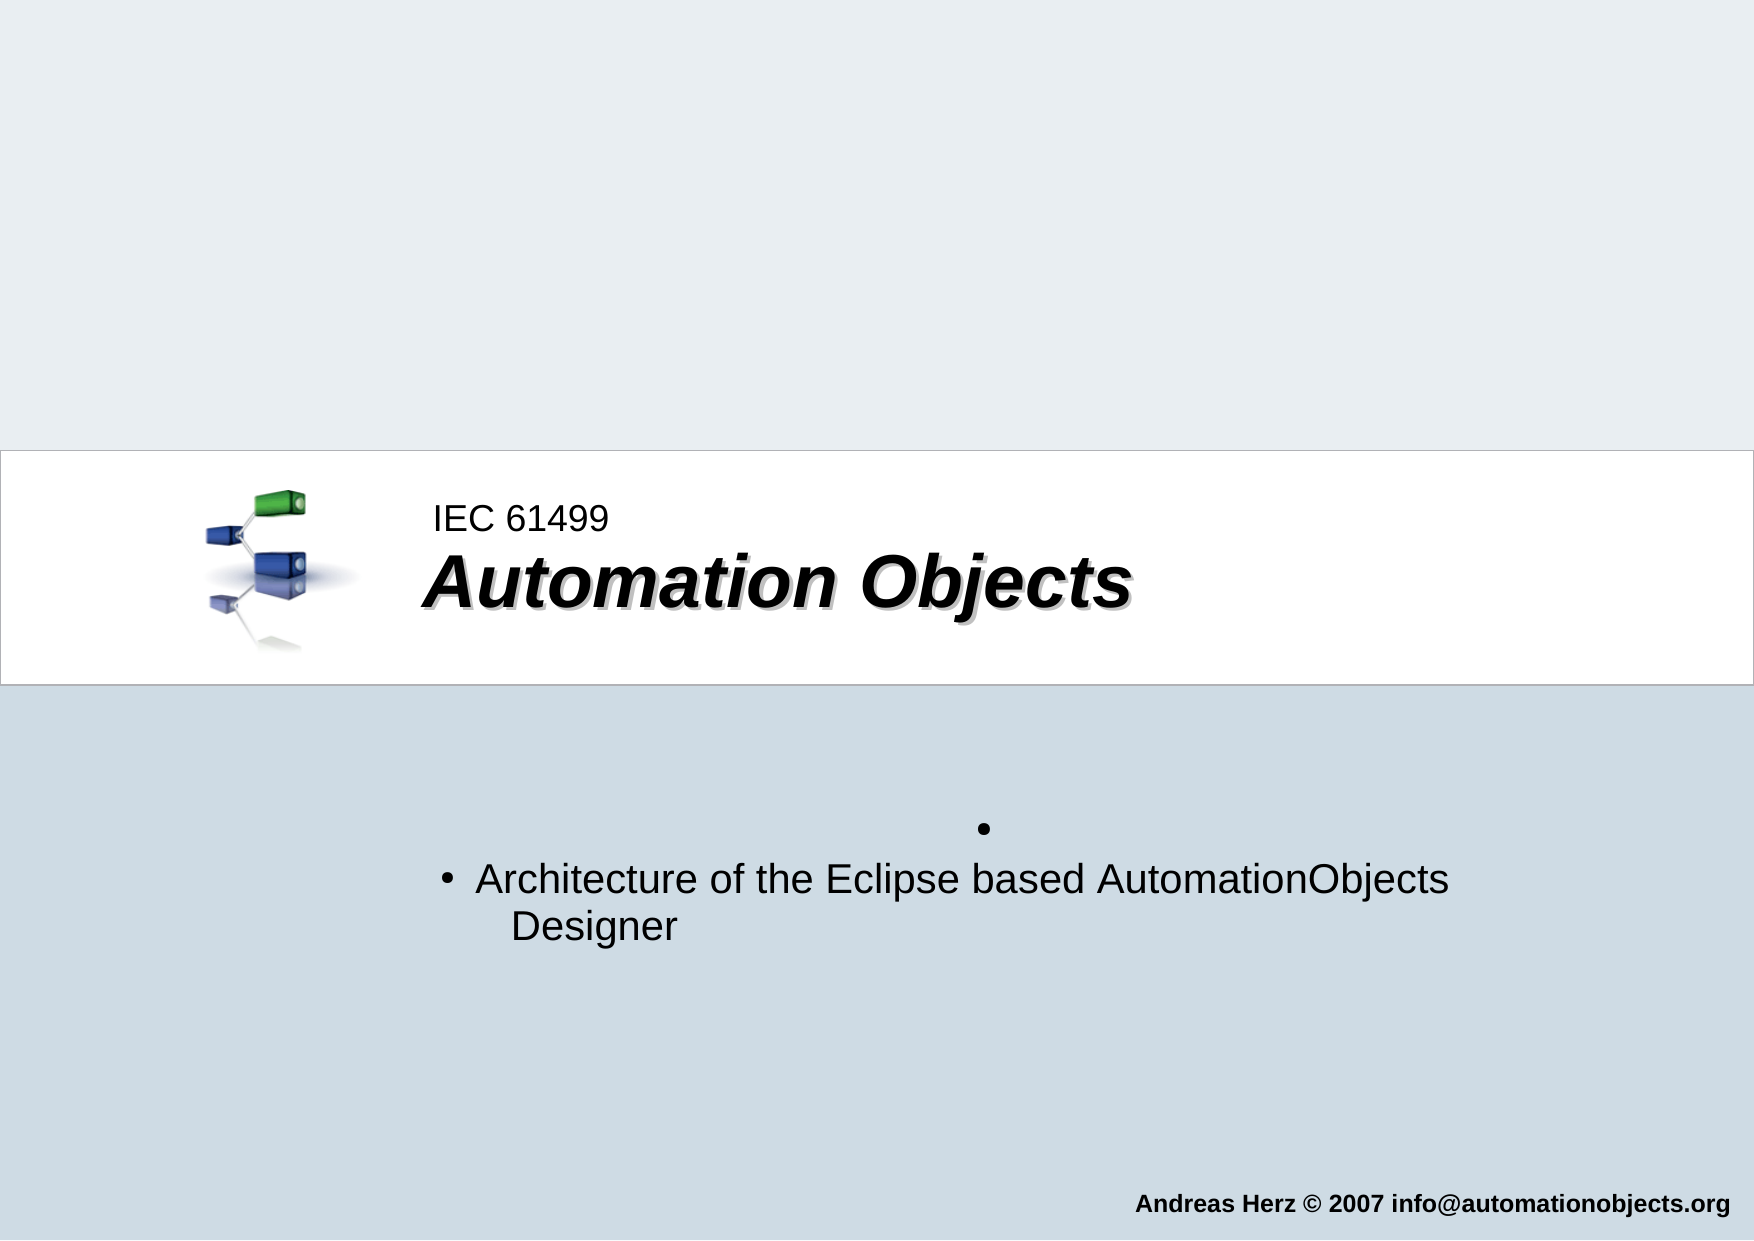

IEC 61499
Automation Objects
# Architecture of the Eclipse based AutomationObjects Designer
Andreas Herz © 2007 info@automationobjects.org